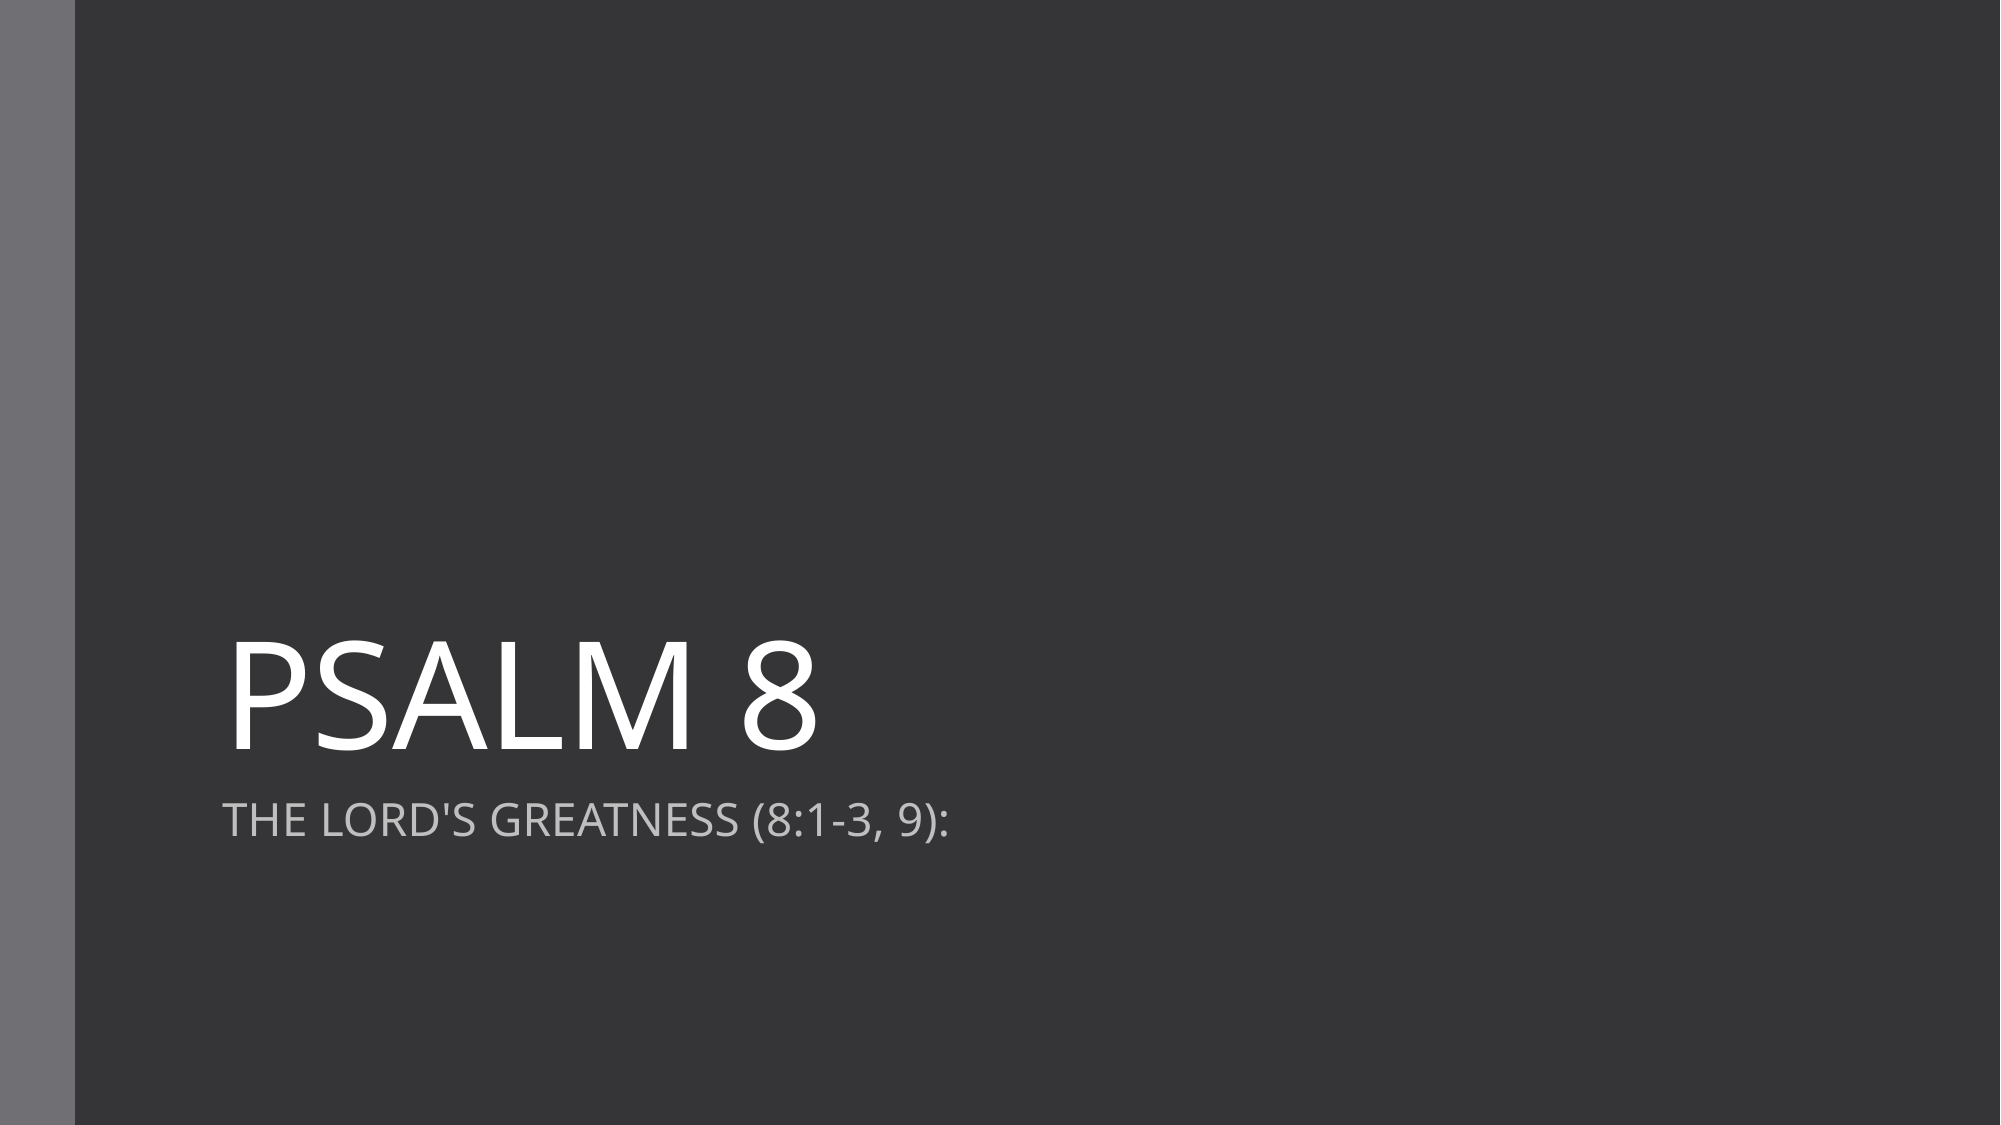

# PSALM 8
THE LORD'S GREATNESS (8:1-3, 9):